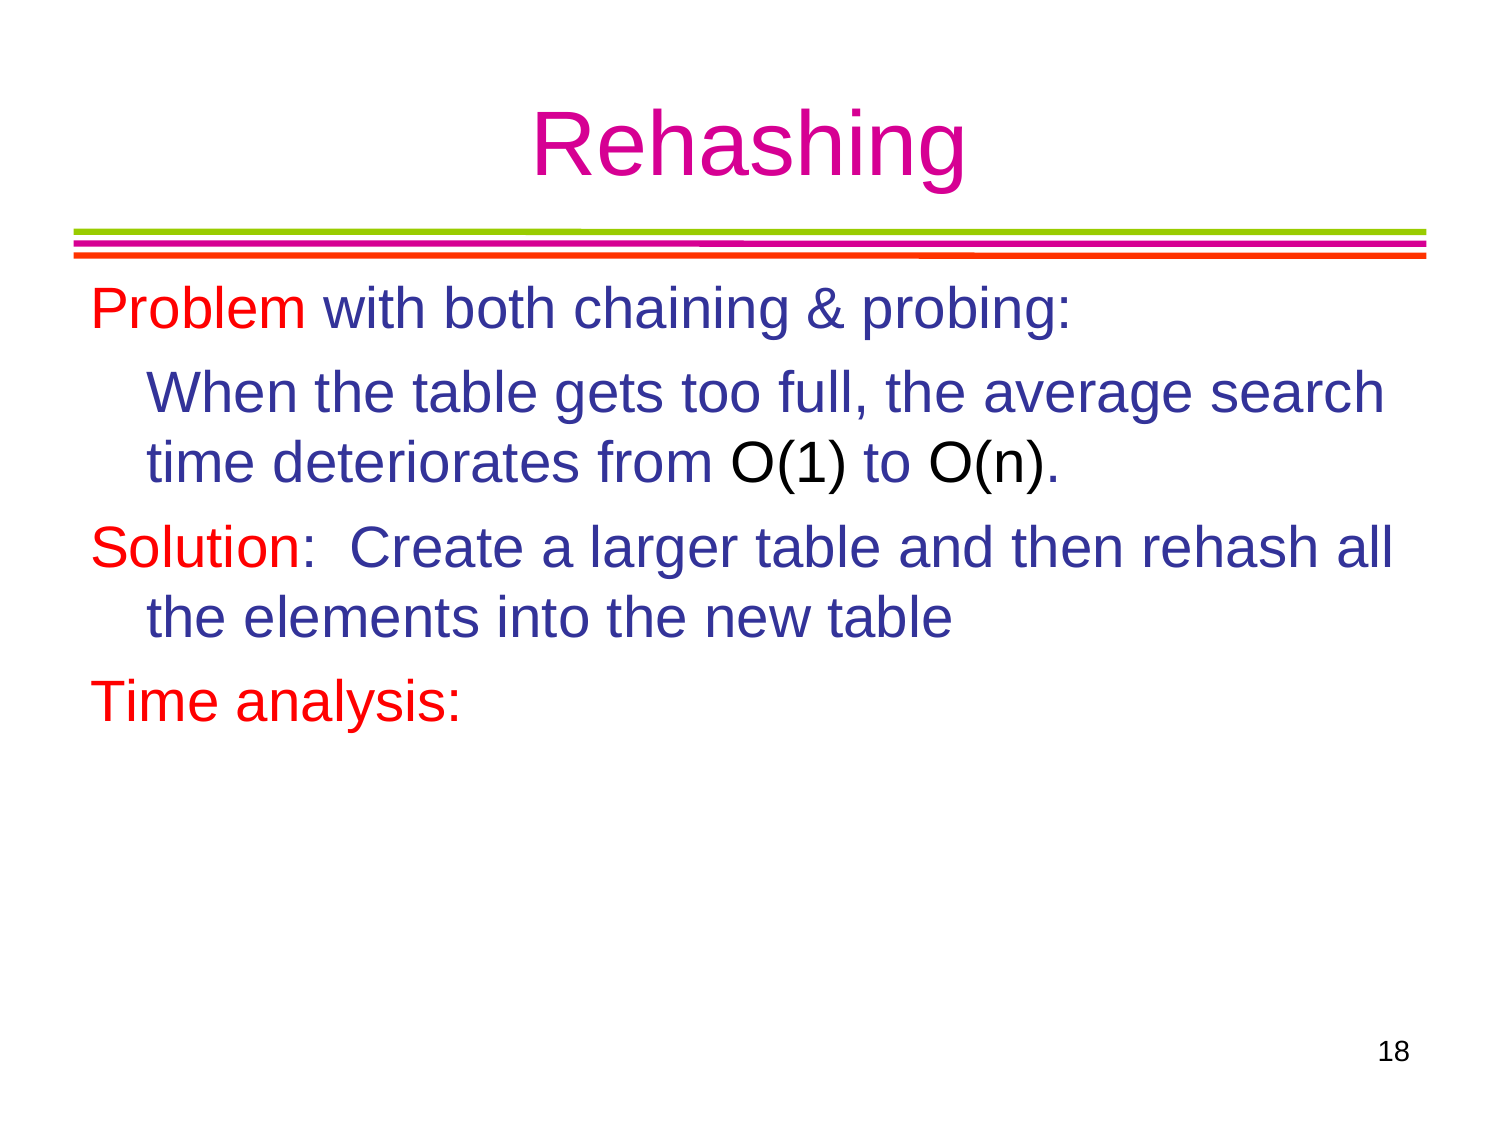

Rehashing
Problem with both chaining & probing:
	When the table gets too full, the average search time deteriorates from O(1) to O(n).
Solution: Create a larger table and then rehash all the elements into the new table
Time analysis: